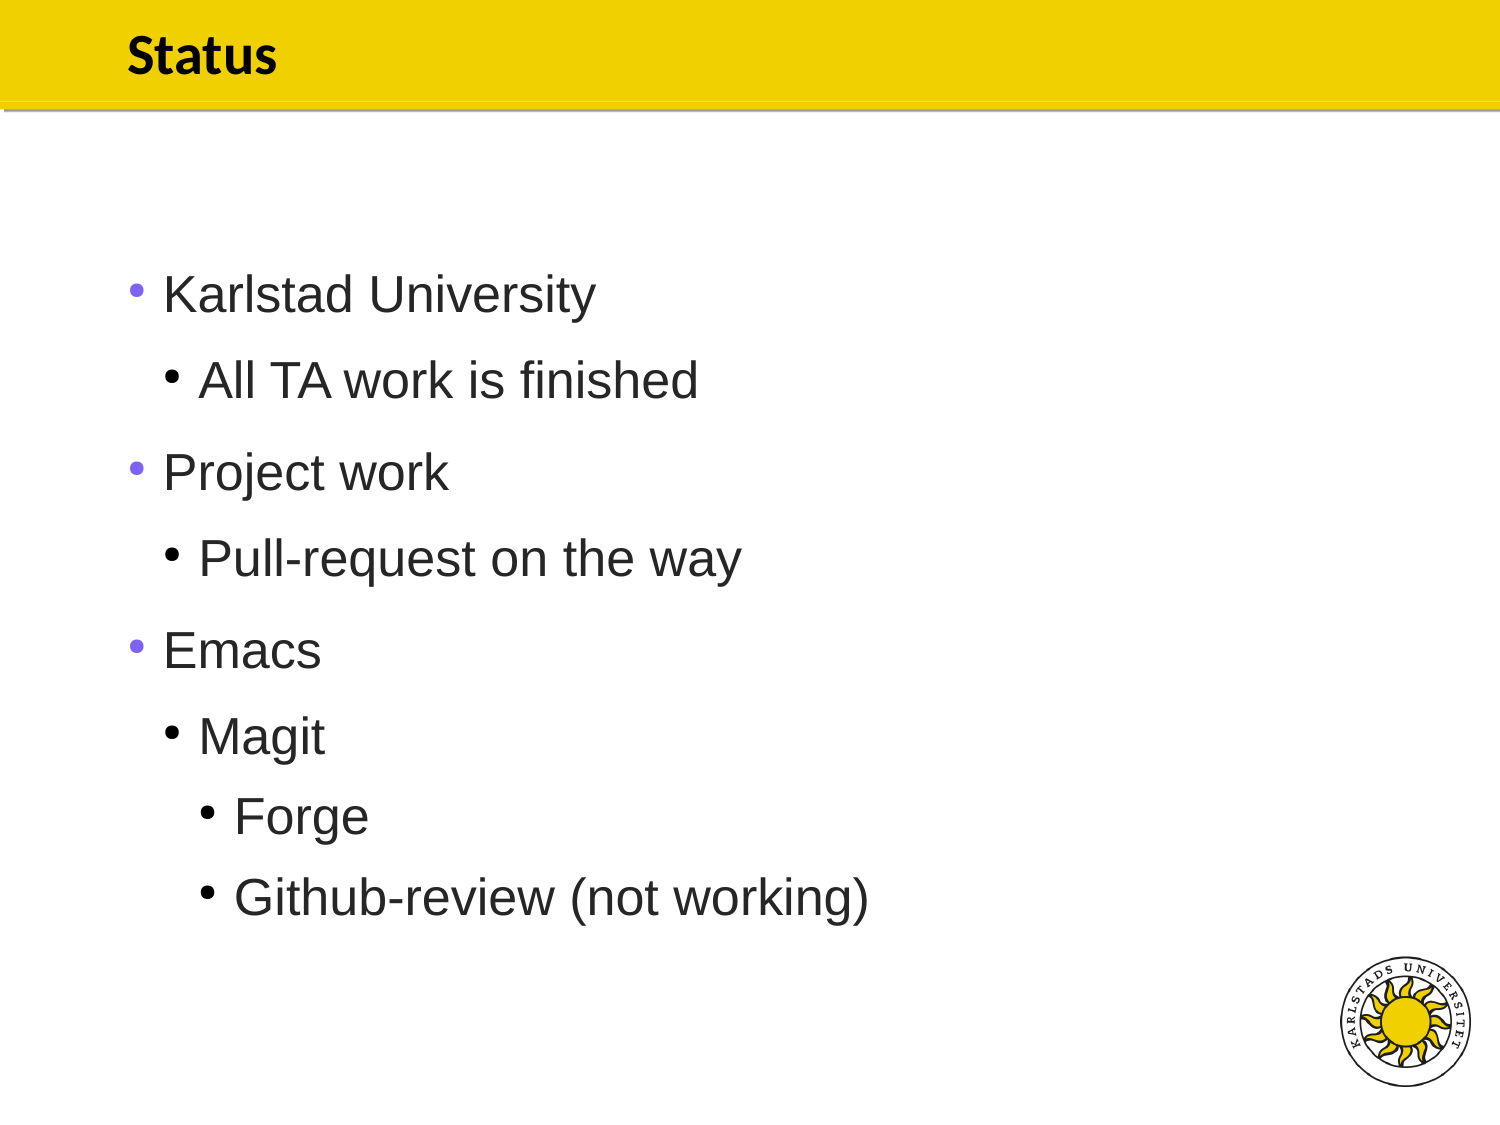

# Status
Karlstad University
All TA work is finished
Project work
Pull-request on the way
Emacs
Magit
Forge
Github-review (not working)